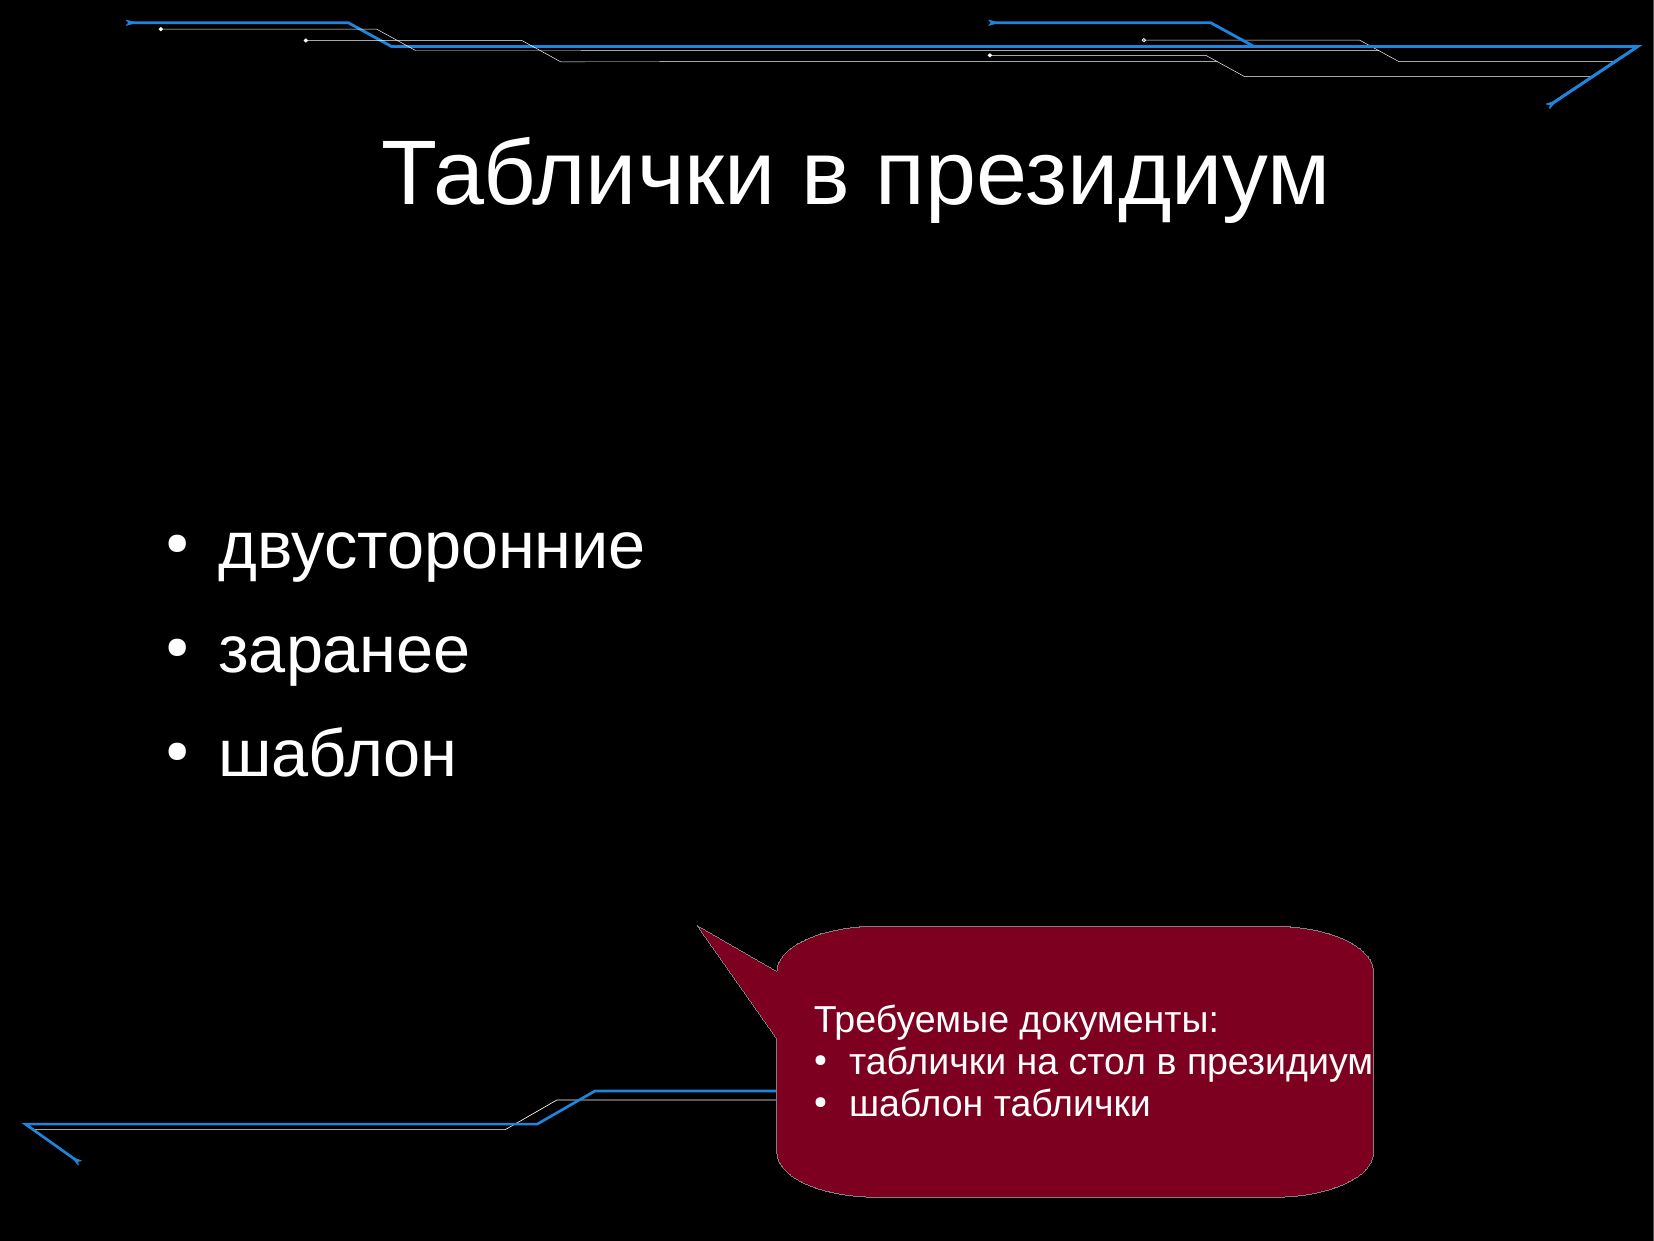

# Таблички в президиум
двусторонние
заранее
шаблон
Требуемые документы:
таблички на стол в президиум
шаблон таблички